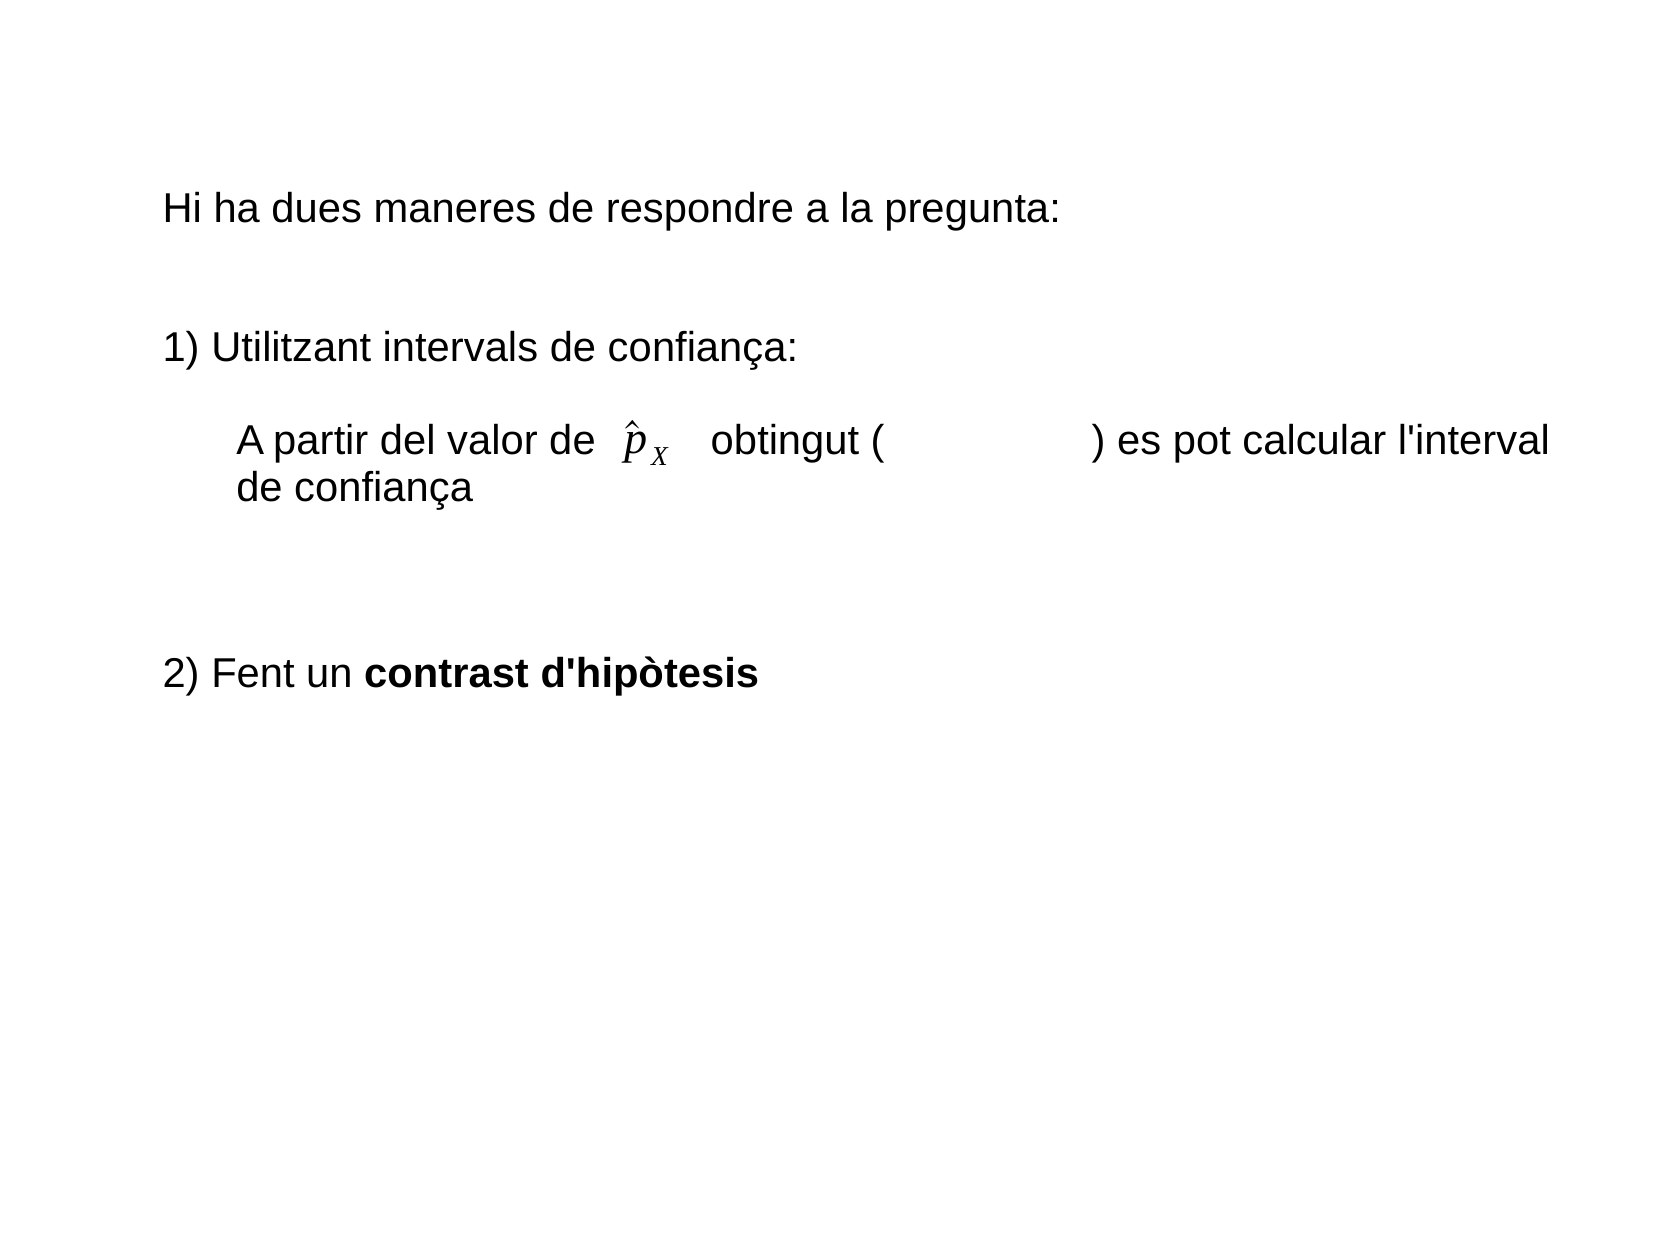

Hi ha dues maneres de respondre a la pregunta:
1) Utilitzant intervals de confiança:
	A partir del valor de obtingut ( ) es pot calcular l'interval
	de confiança
2) Fent un contrast d'hipòtesis